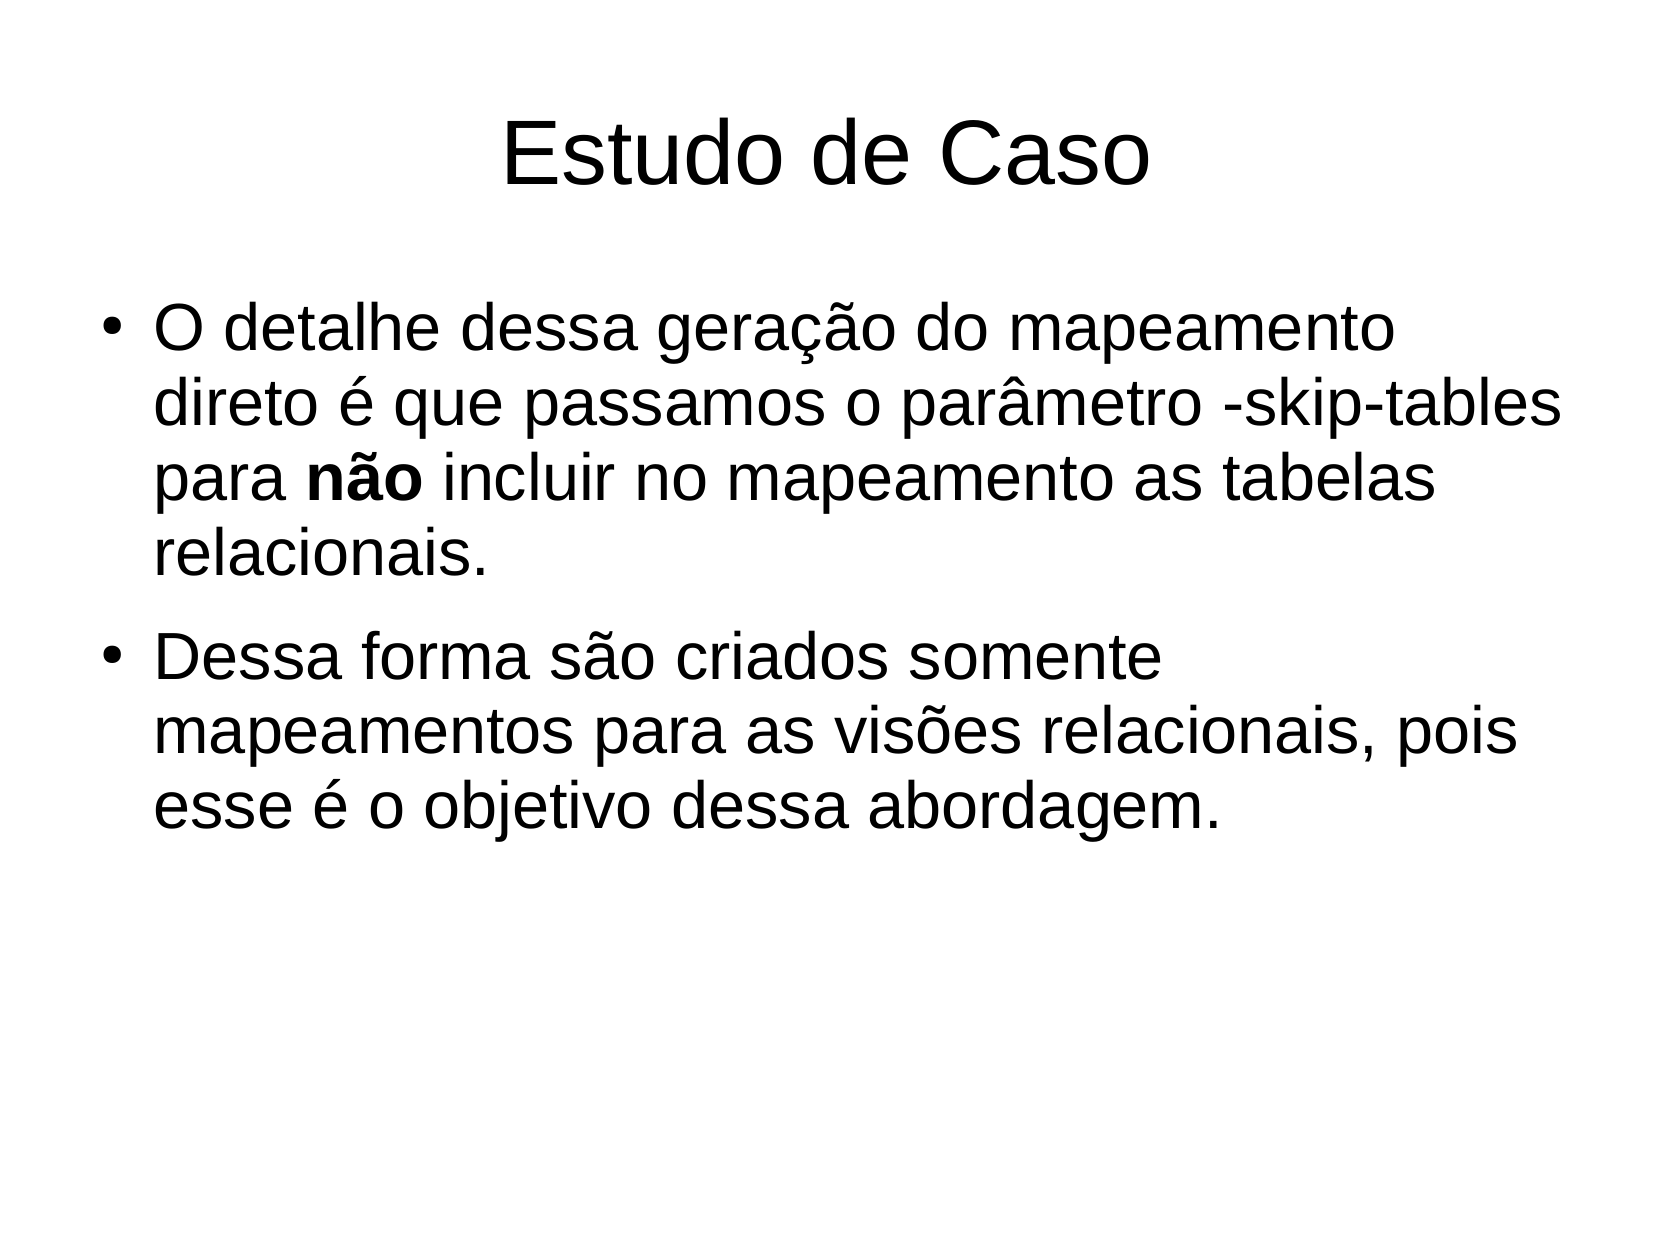

# Estudo de Caso
O detalhe dessa geração do mapeamento direto é que passamos o parâmetro -skip-tables para não incluir no mapeamento as tabelas relacionais.
Dessa forma são criados somente mapeamentos para as visões relacionais, pois esse é o objetivo dessa abordagem.